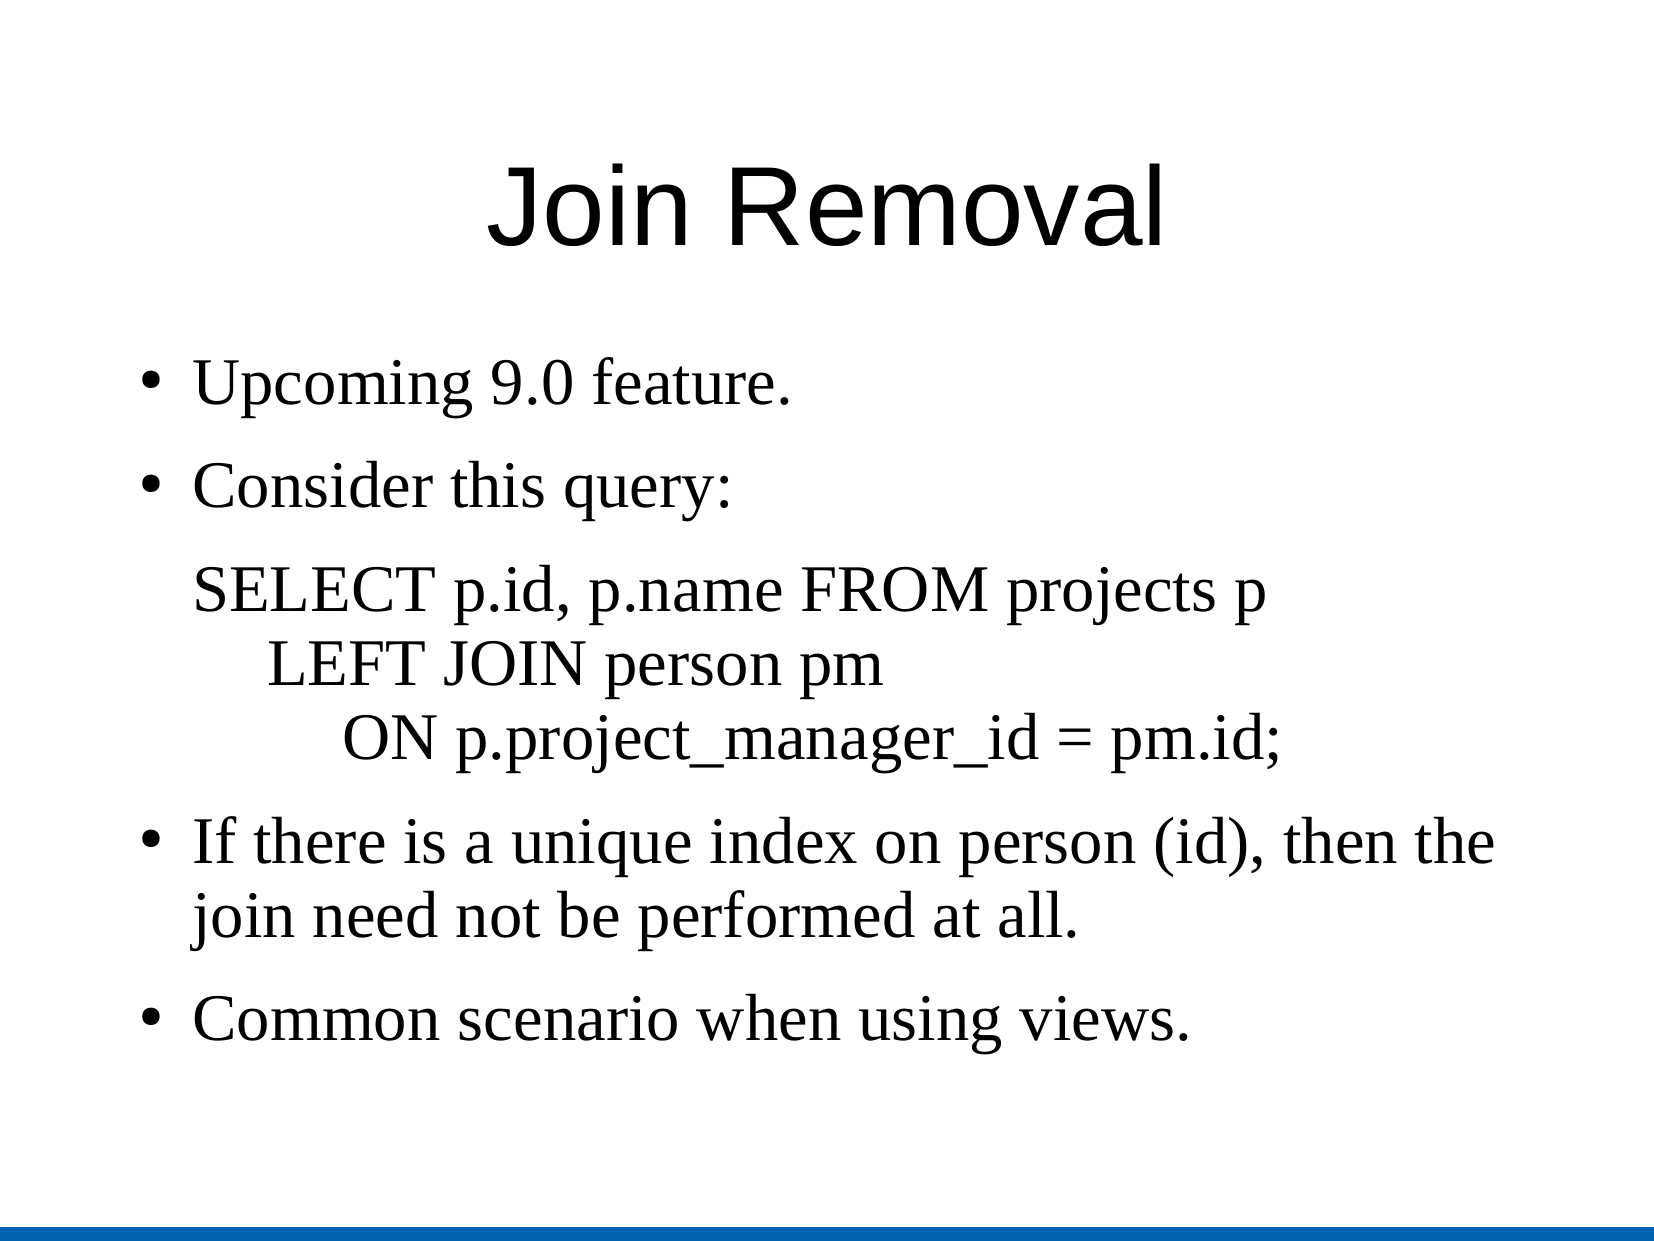

# Join Removal
Upcoming 9.0 feature.
Consider this query:
SELECT p.id, p.name FROM projects p
	LEFT JOIN person pm
		ON p.project_manager_id = pm.id;
If there is a unique index on person (id), then the join need not be performed at all.
Common scenario when using views.